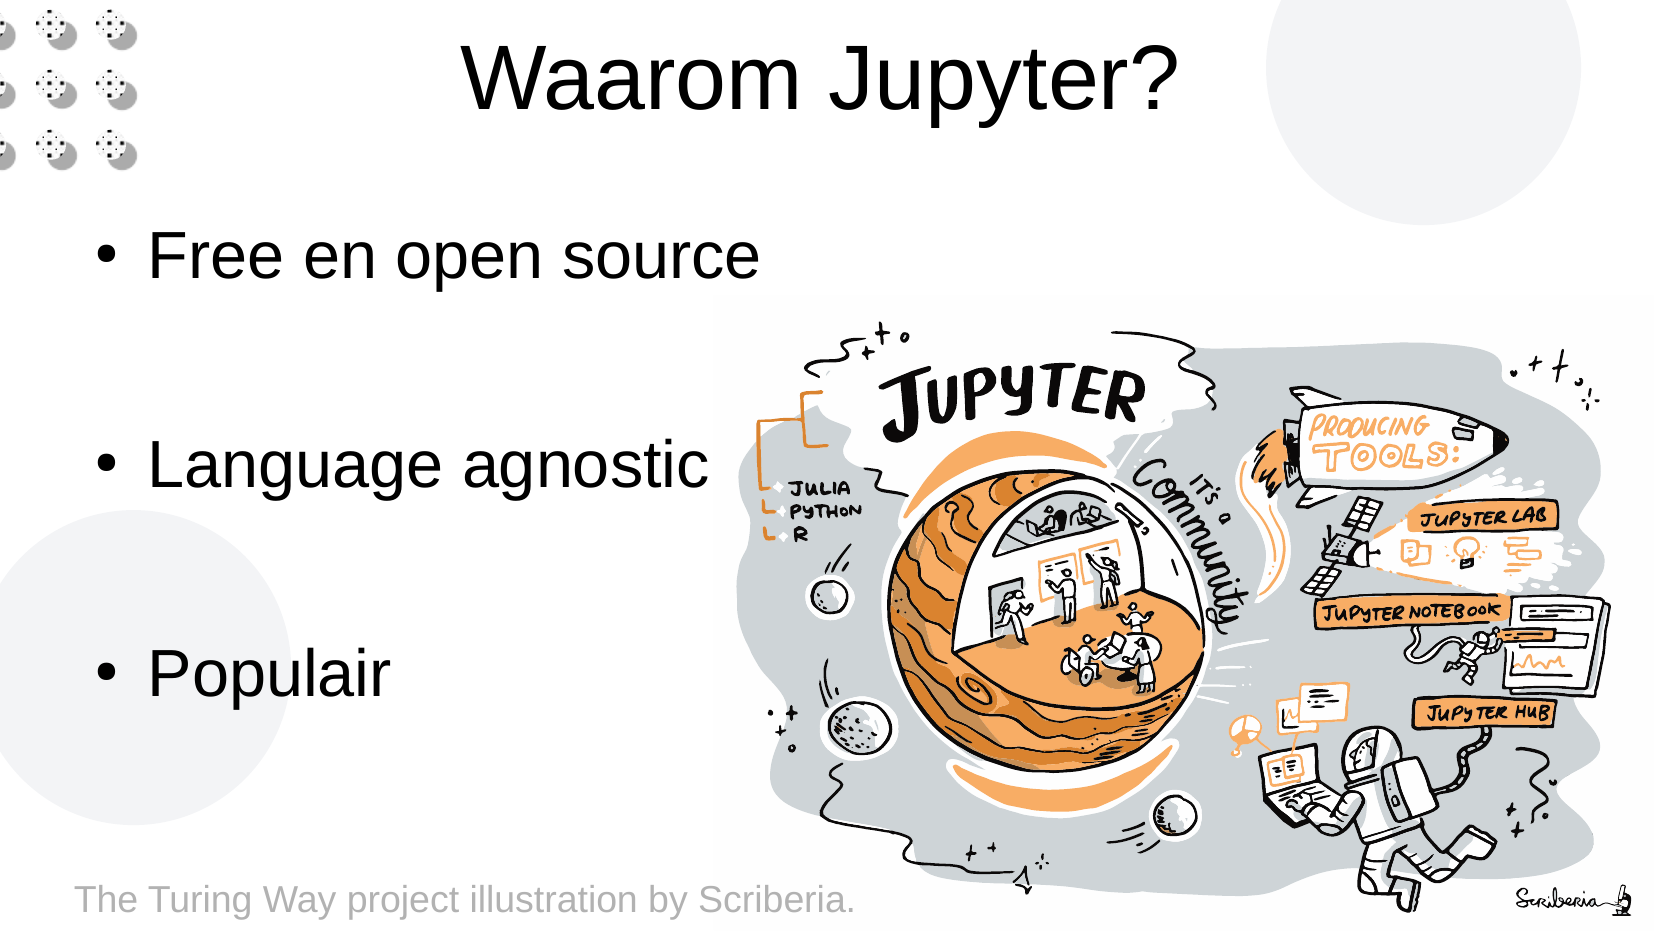

# Waarom Jupyter?
Free en open source
Language agnostic
Populair
The Turing Way project illustration by Scriberia.